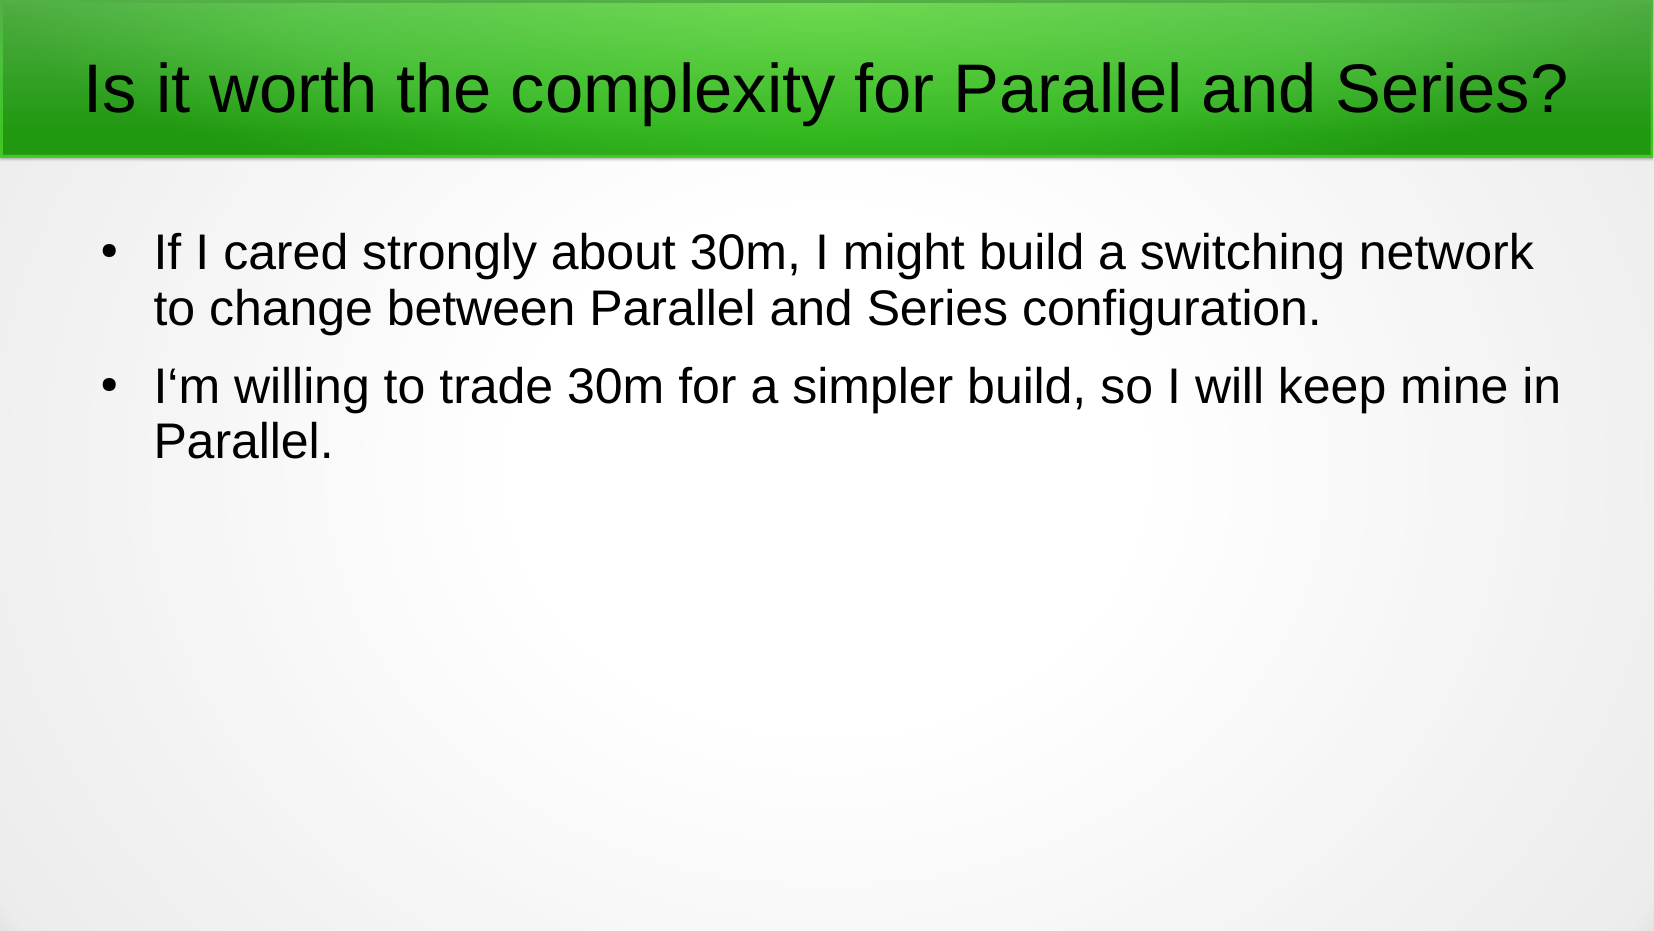

# Is it worth the complexity for Parallel and Series?
If I cared strongly about 30m, I might build a switching network to change between Parallel and Series configuration.
I‘m willing to trade 30m for a simpler build, so I will keep mine in Parallel.